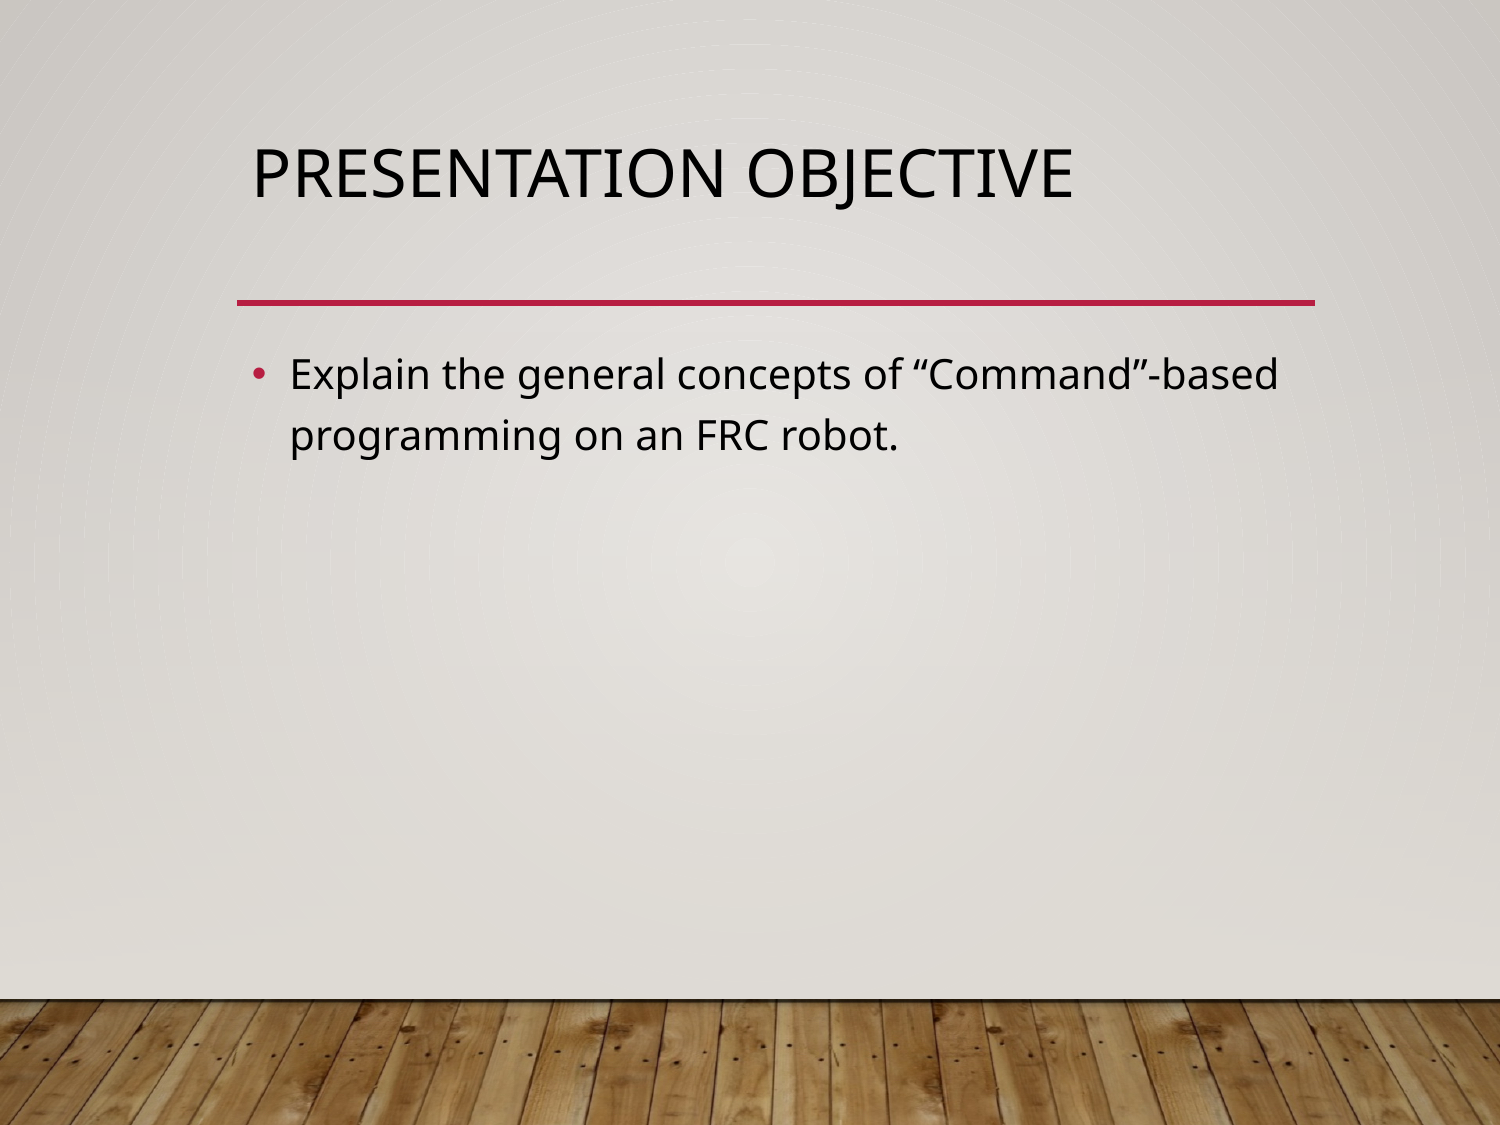

# Presentation Objective
Explain the general concepts of “Command”-based programming on an FRC robot.